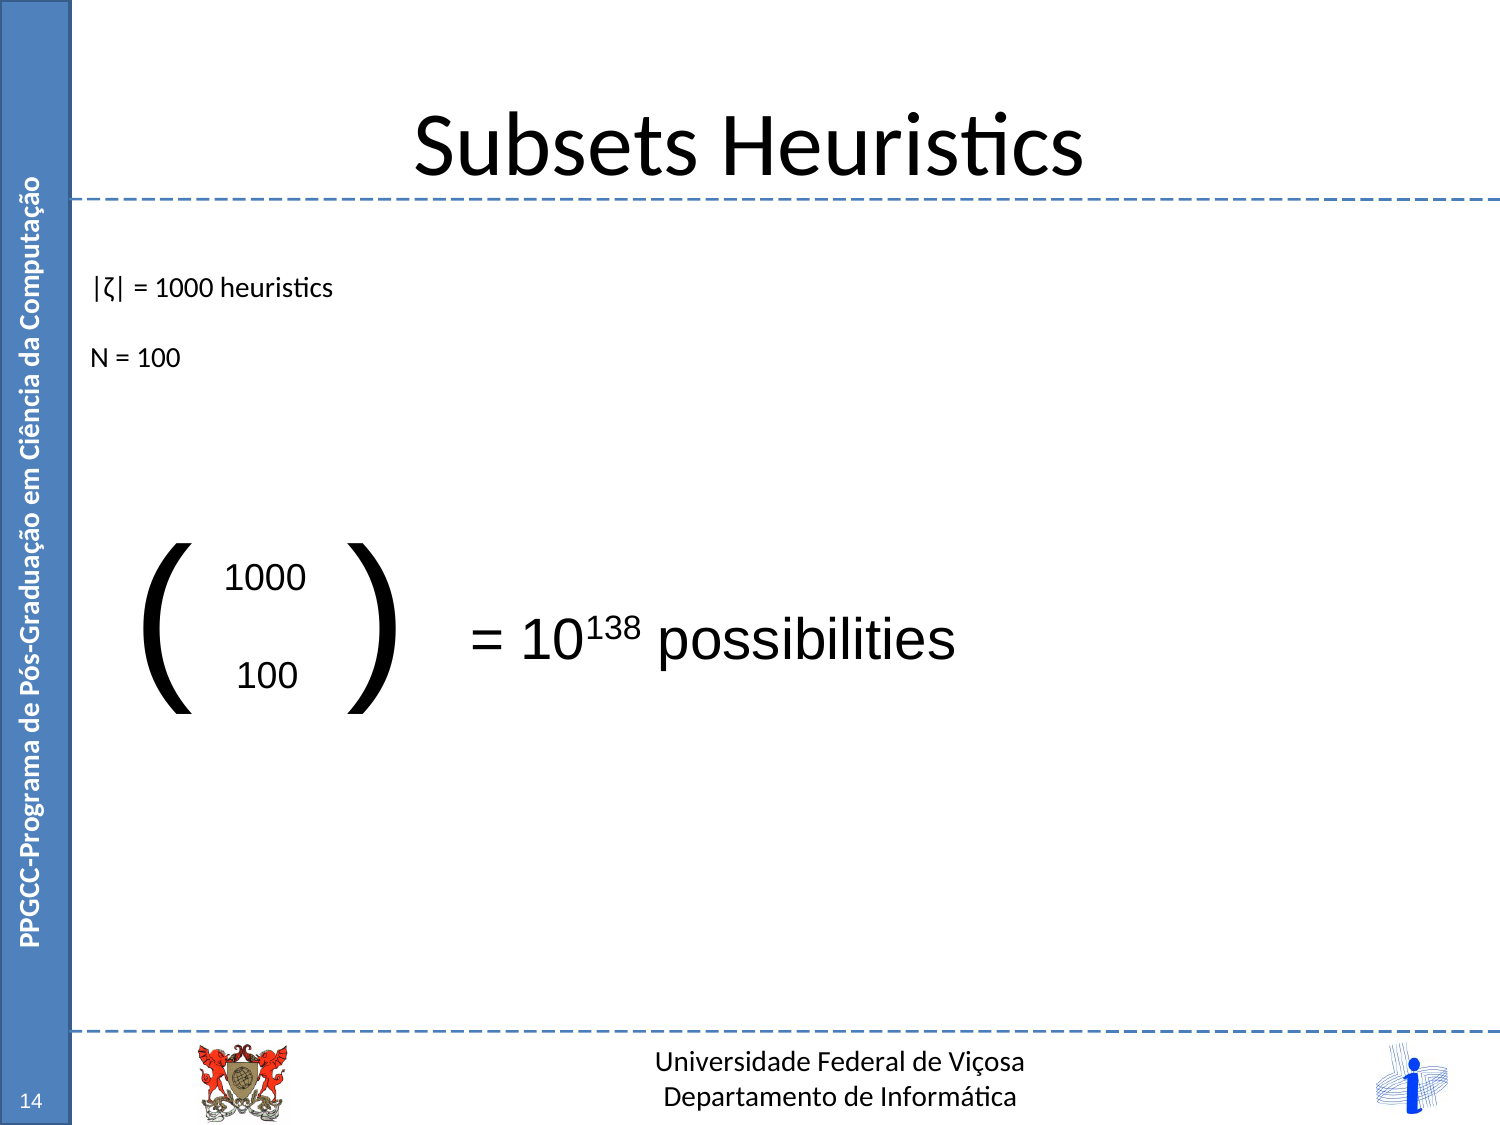

Subsets Heuristics
|ζ| = 1000 heuristics
N = 100
( )
PPGCC-Programa de Pós-Graduação em Ciência da Computação
1000
= 10138 possibilities
100
Universidade Federal de Viçosa
Departamento de Informática